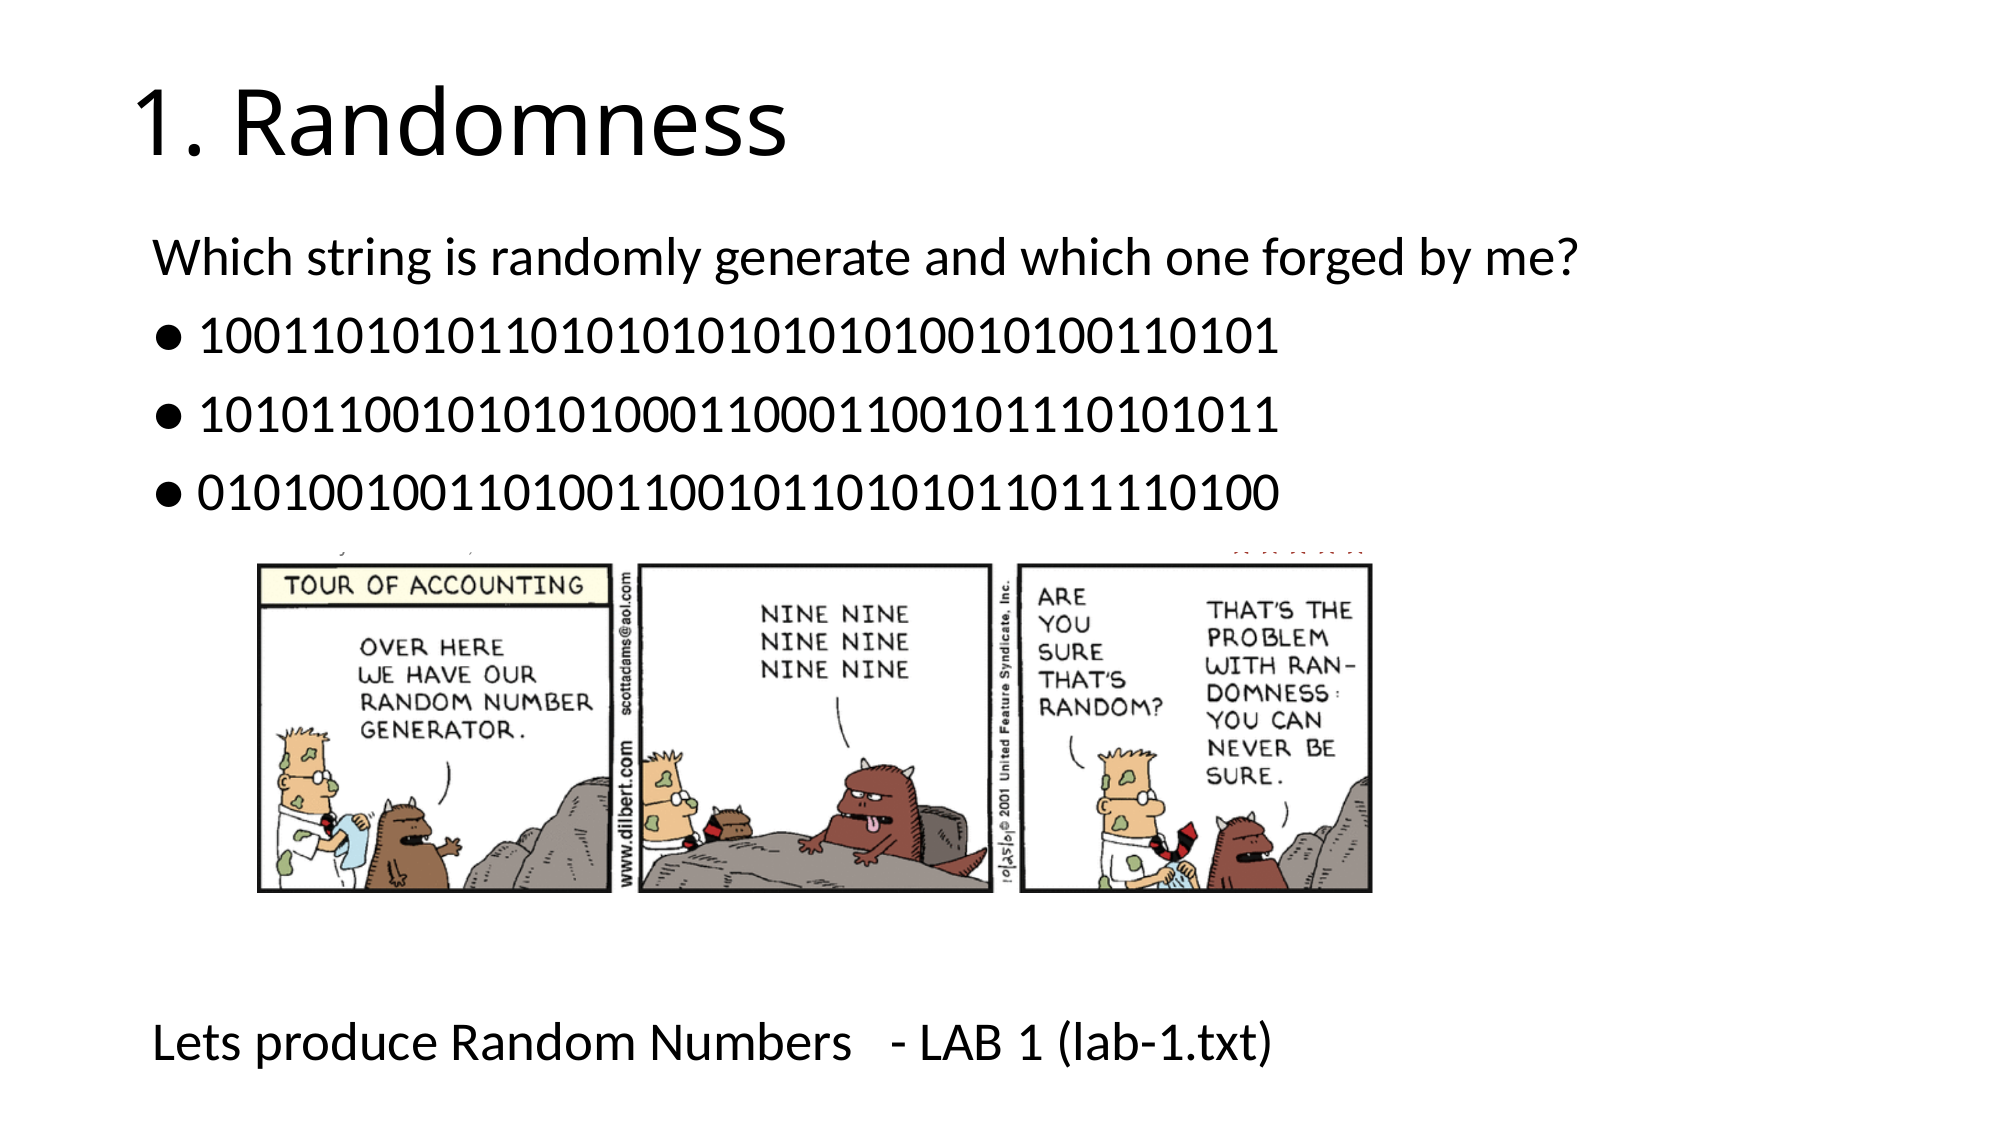

# 1. Randomness
Which string is randomly generate and which one forged by me?
● 100110101011010101010101010010100110101
● 101011001010101000110001100101110101011
● 010100100110100110010110101011011110100
Lets produce Random Numbers - LAB 1 (lab-1.txt)